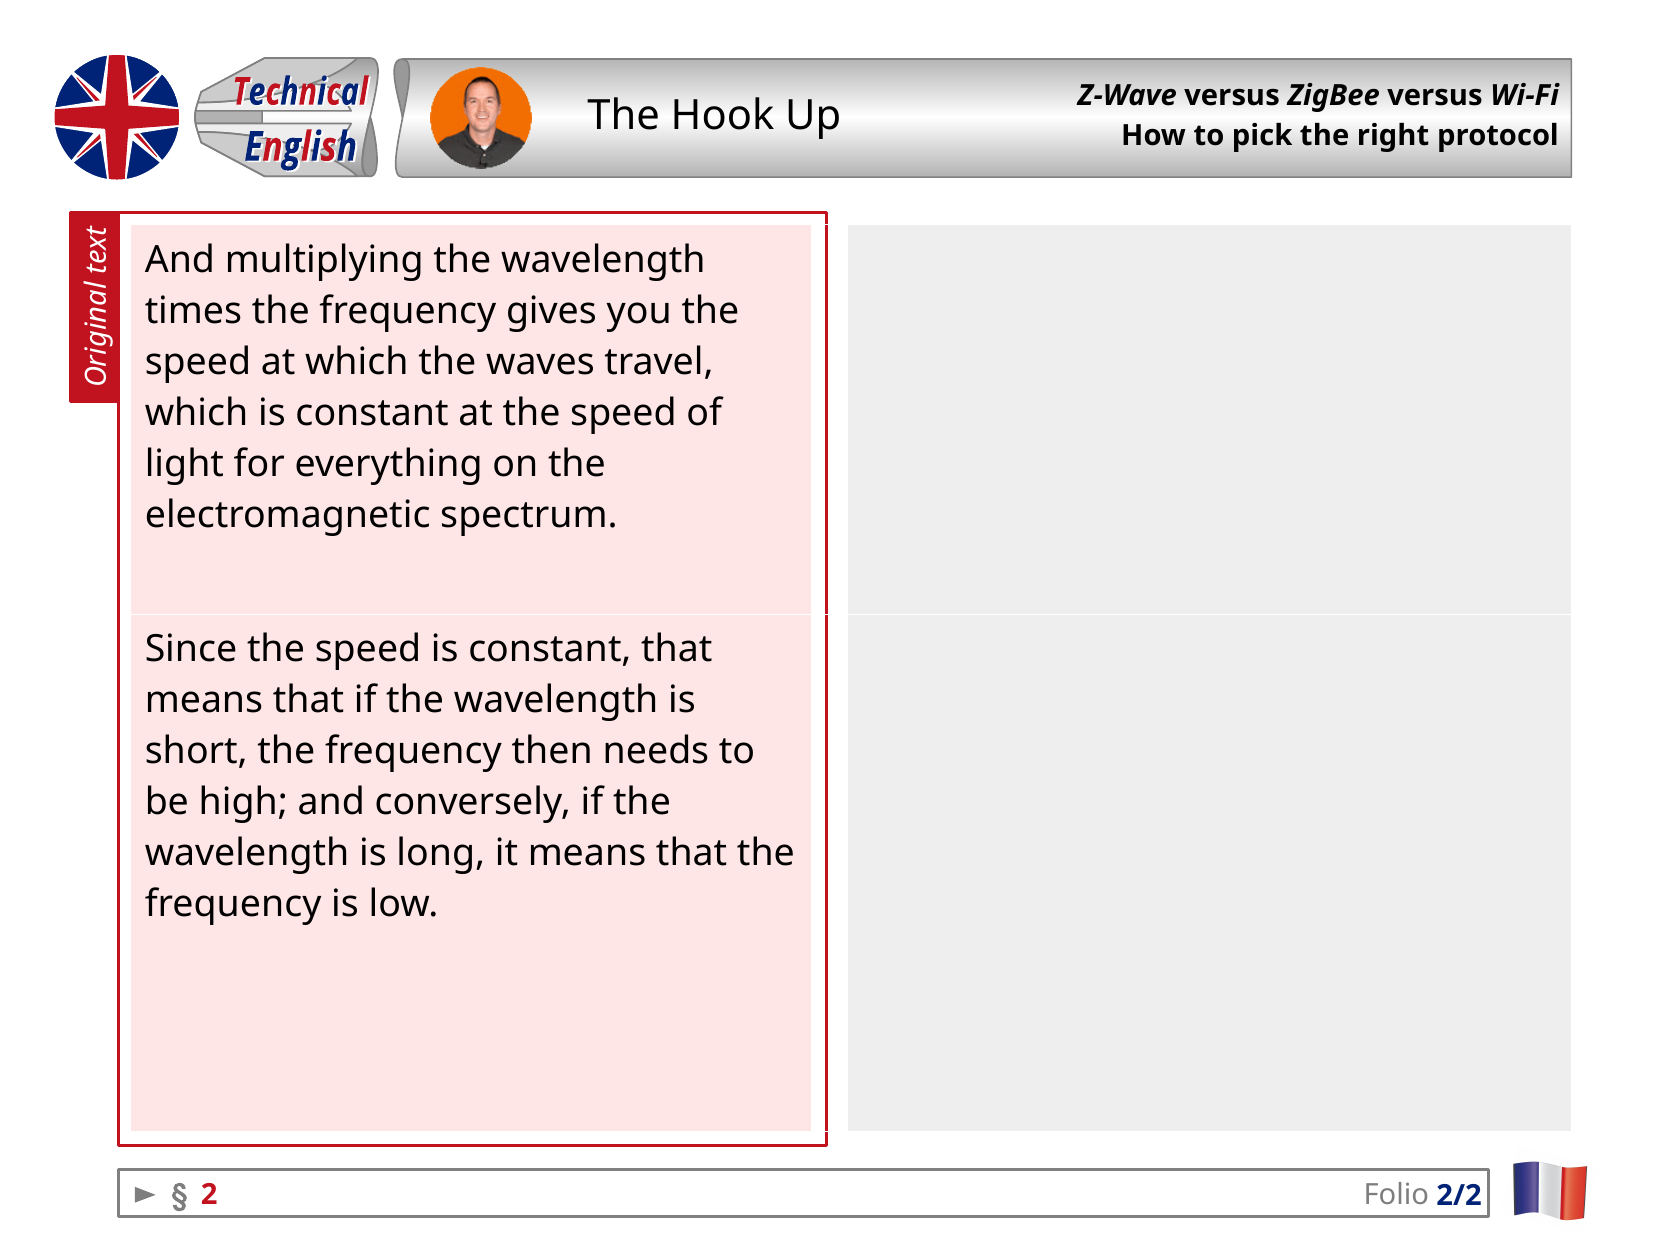

#
| And multiplying the wavelength times the frequency gives you the speed at which the waves travel, which is constant at the speed of light for everything on the electromagnetic spectrum. | | |
| --- | --- | --- |
| Since the speed is constant, that means that if the wavelength is short, the frequency then needs to be high; and conversely, if the wavelength is long, it means that the frequency is low. | | |
2
2/2